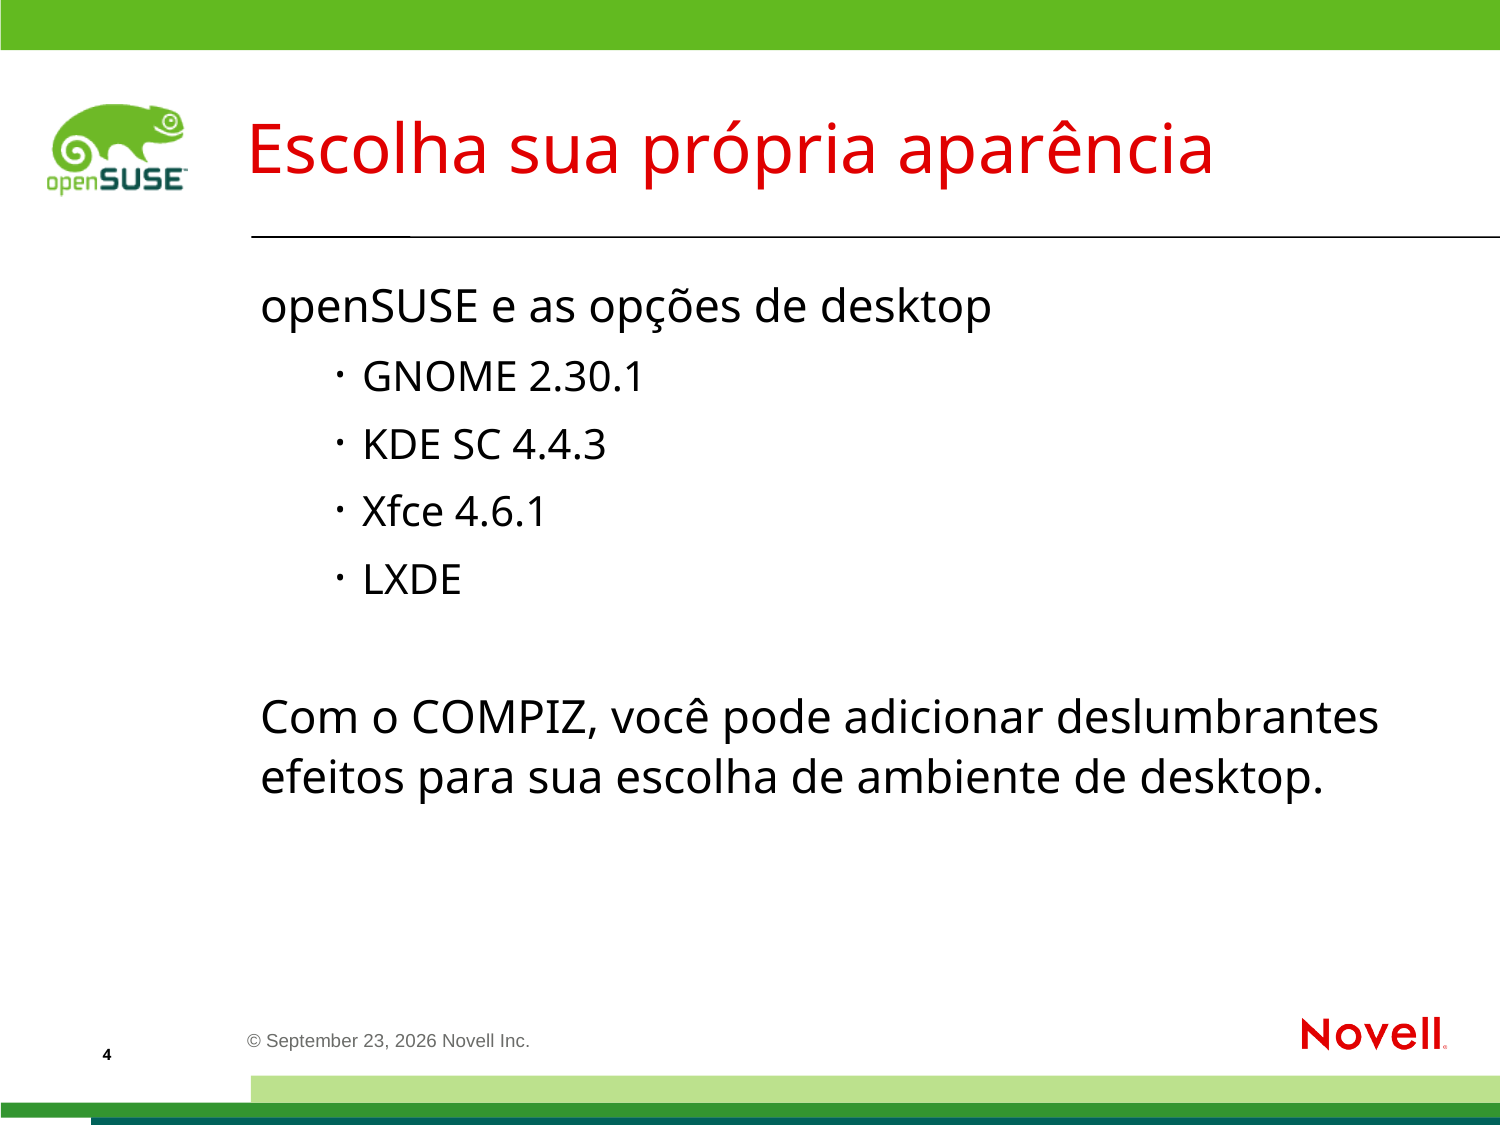

# Escolha sua própria aparência
openSUSE e as opções de desktop
GNOME 2.30.1
KDE SC 4.4.3
Xfce 4.6.1
LXDE
Com o COMPIZ, você pode adicionar deslumbrantes efeitos para sua escolha de ambiente de desktop.